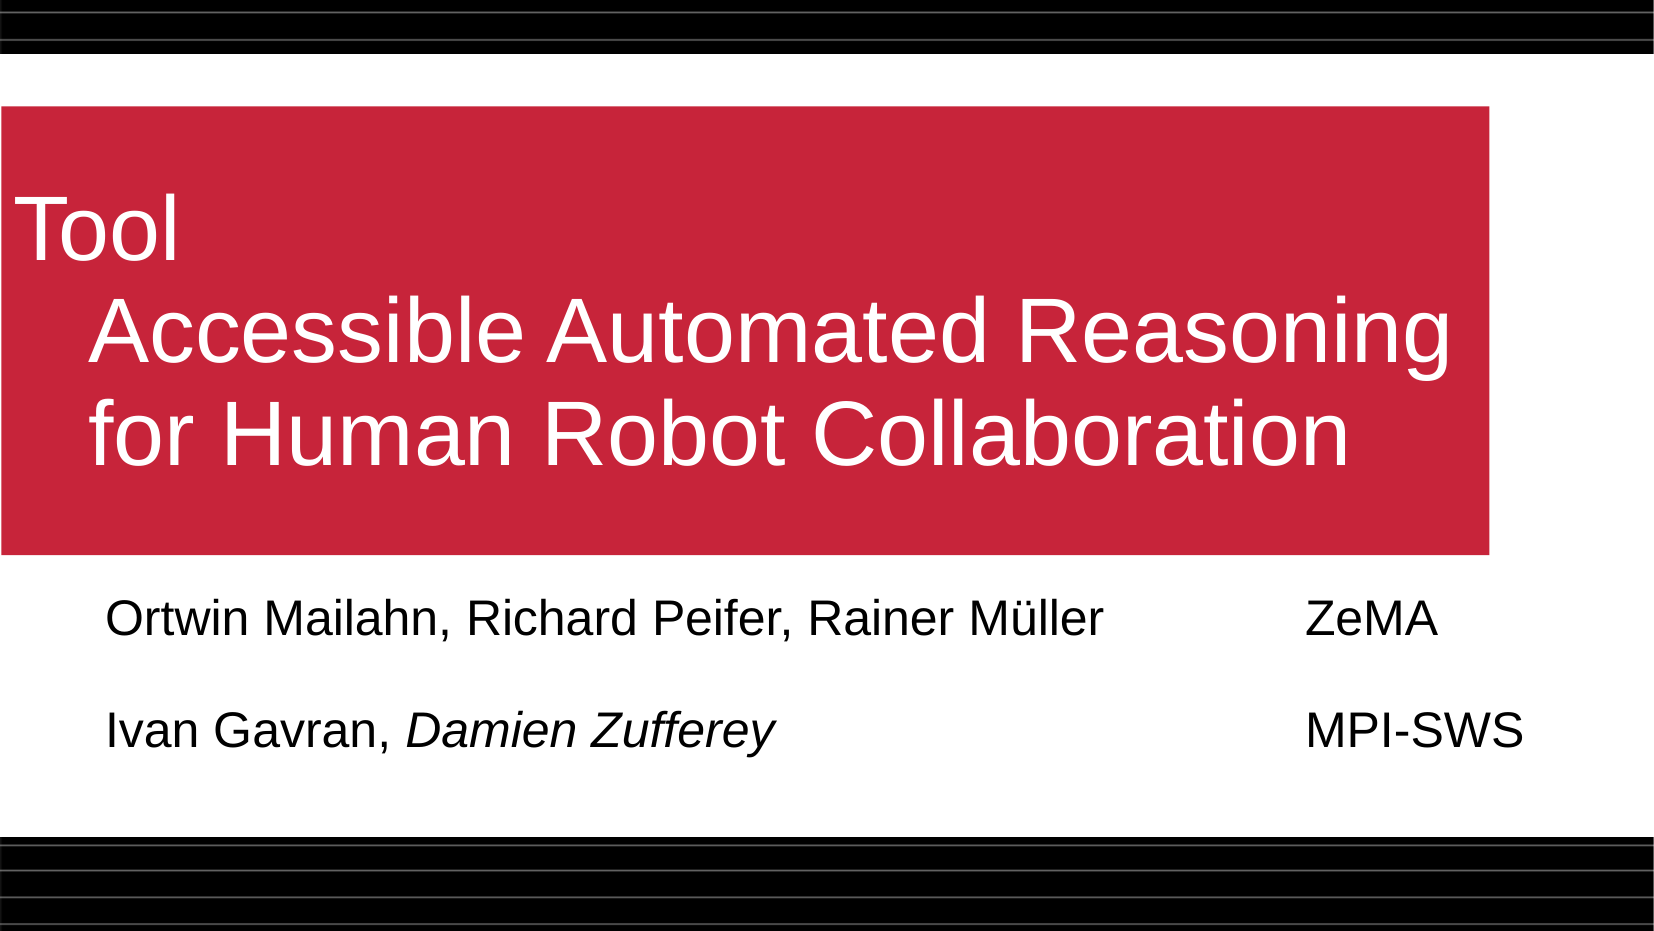

# Tool Accessible Automated Reasoning 	for Human Robot Collaboration
Ortwin Mailahn, Richard Peifer, Rainer Müller
Ivan Gavran, Damien Zufferey
ZeMA
MPI-SWS